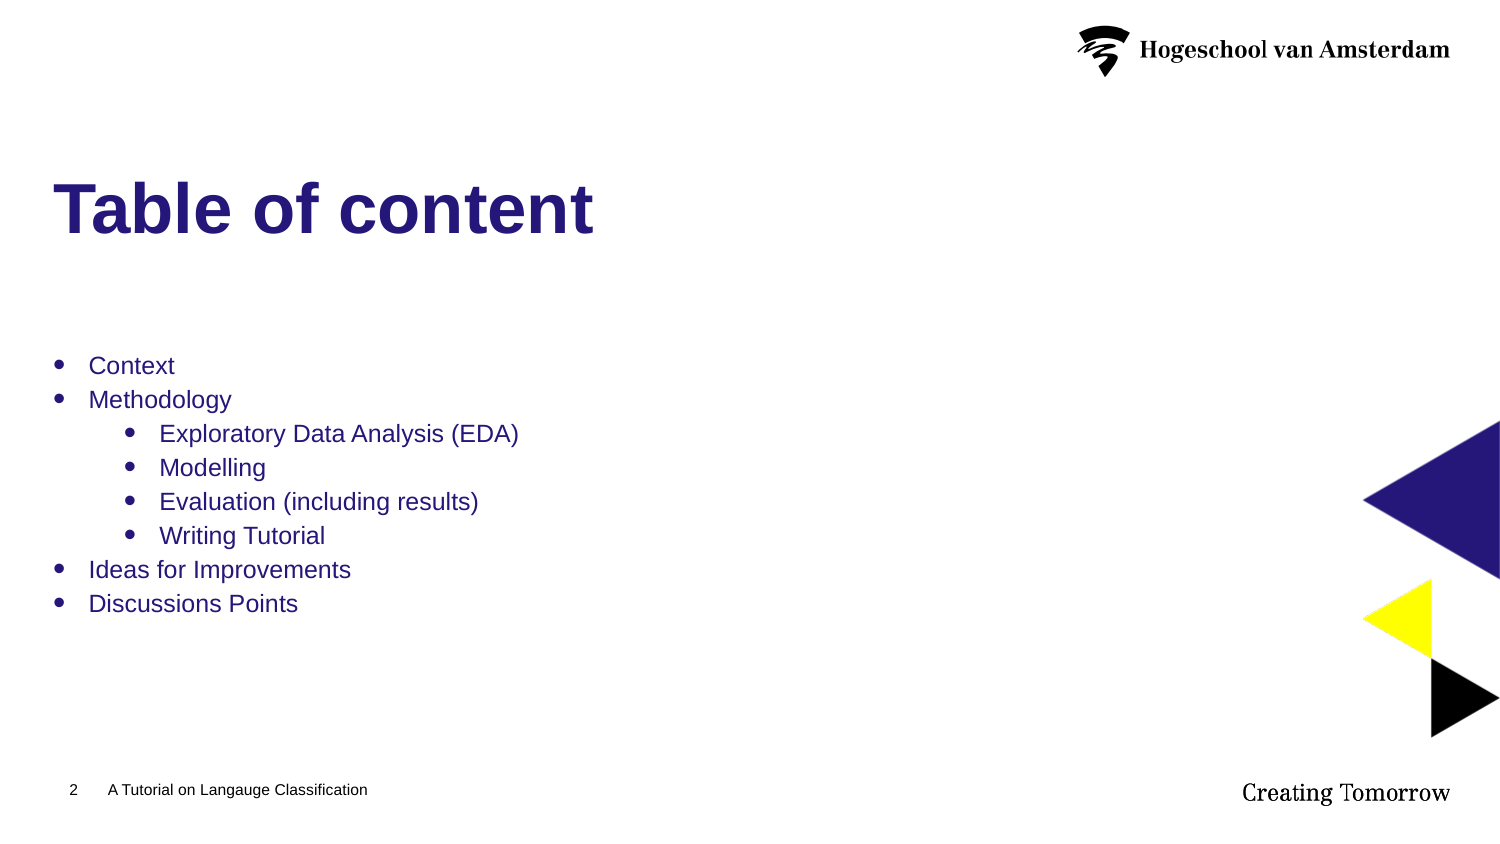

Table of content
# Context
Methodology
Exploratory Data Analysis (EDA)
Modelling
Evaluation (including results)
Writing Tutorial
Ideas for Improvements
Discussions Points
A Tutorial on Langauge Classification